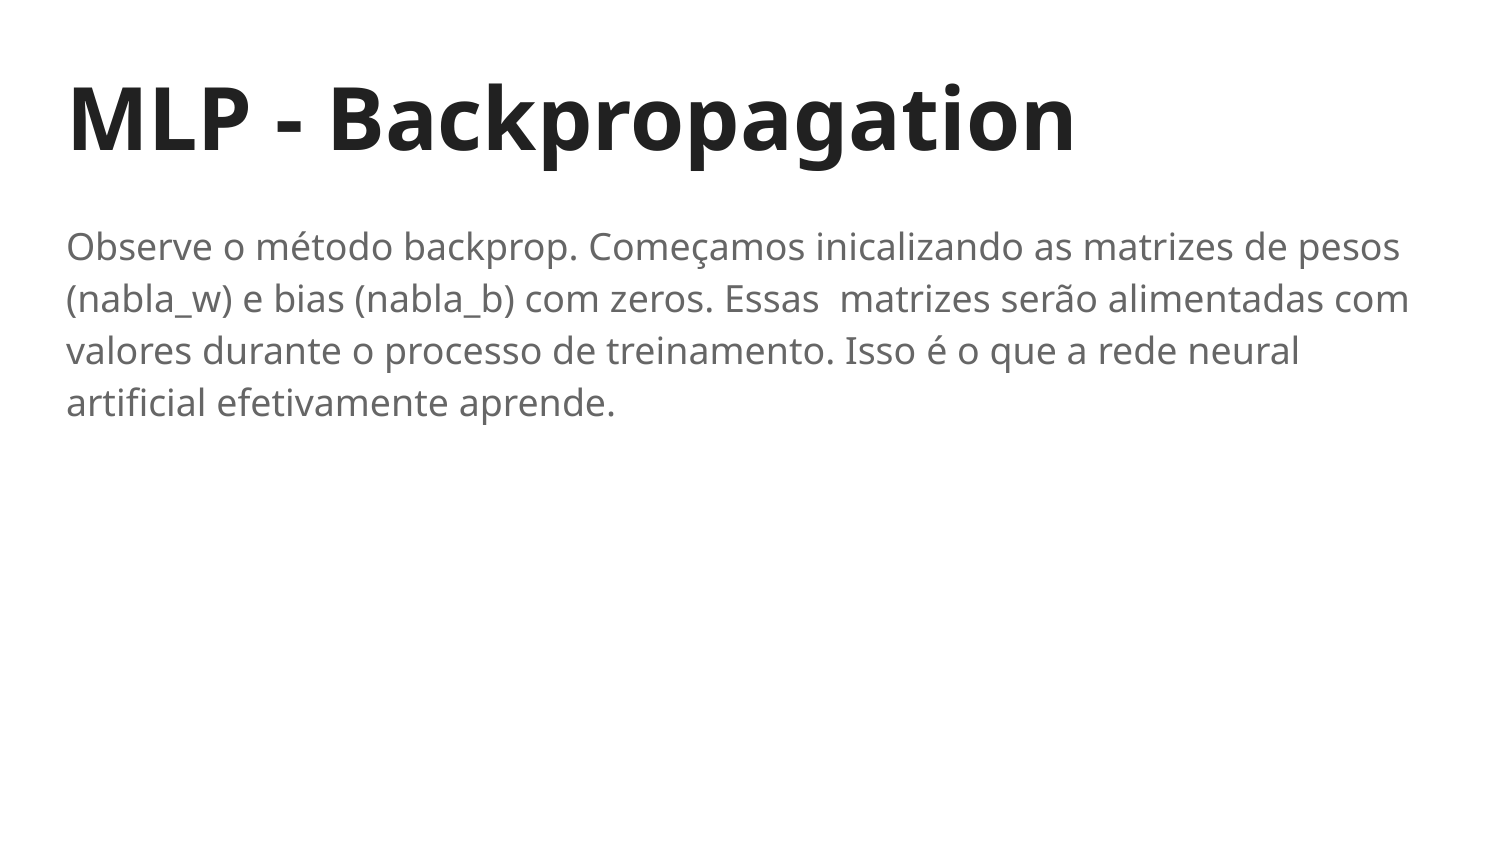

# MLP - Backpropagation
Observe o método backprop. Começamos inicalizando as matrizes de pesos (nabla_w) e bias (nabla_b) com zeros. Essas matrizes serão alimentadas com valores durante o processo de treinamento. Isso é o que a rede neural artificial efetivamente aprende.